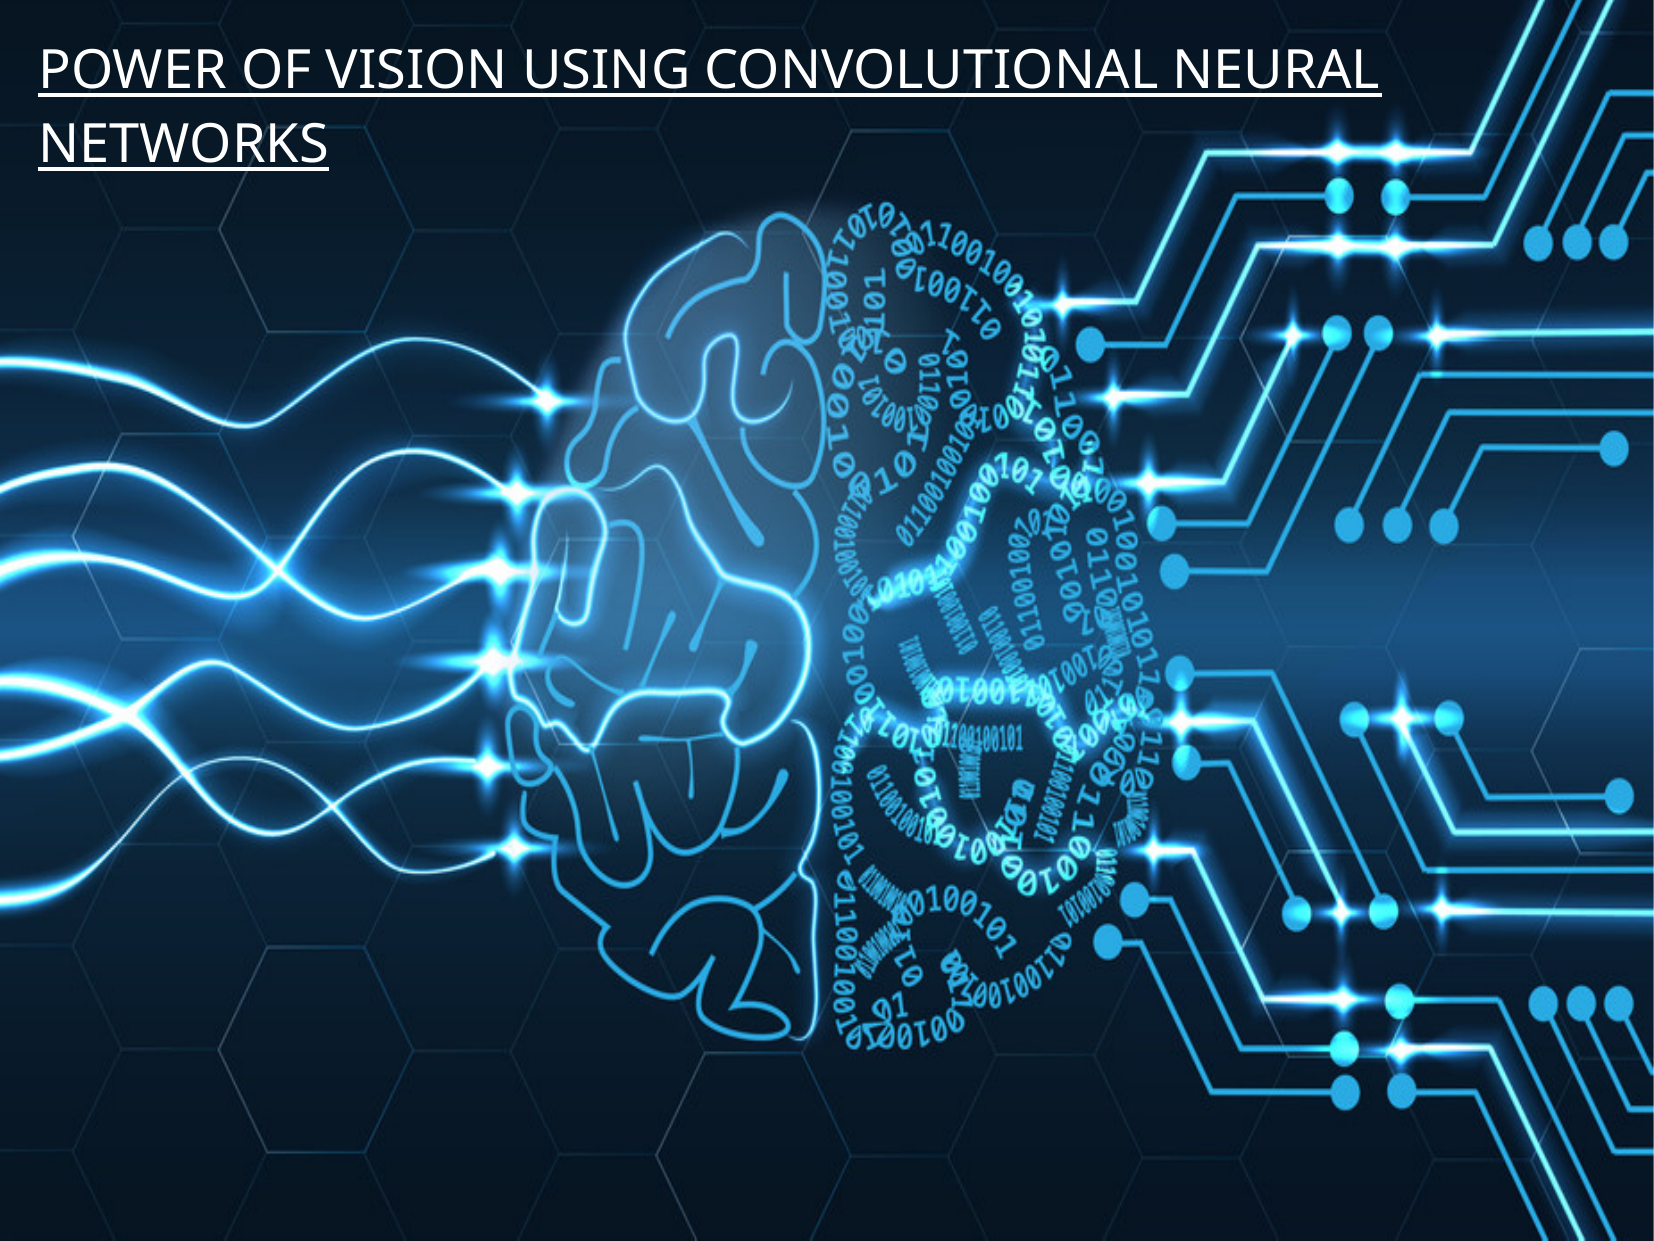

POWER OF VISION USING CONVOLUTIONAL NEURAL NETWORKS